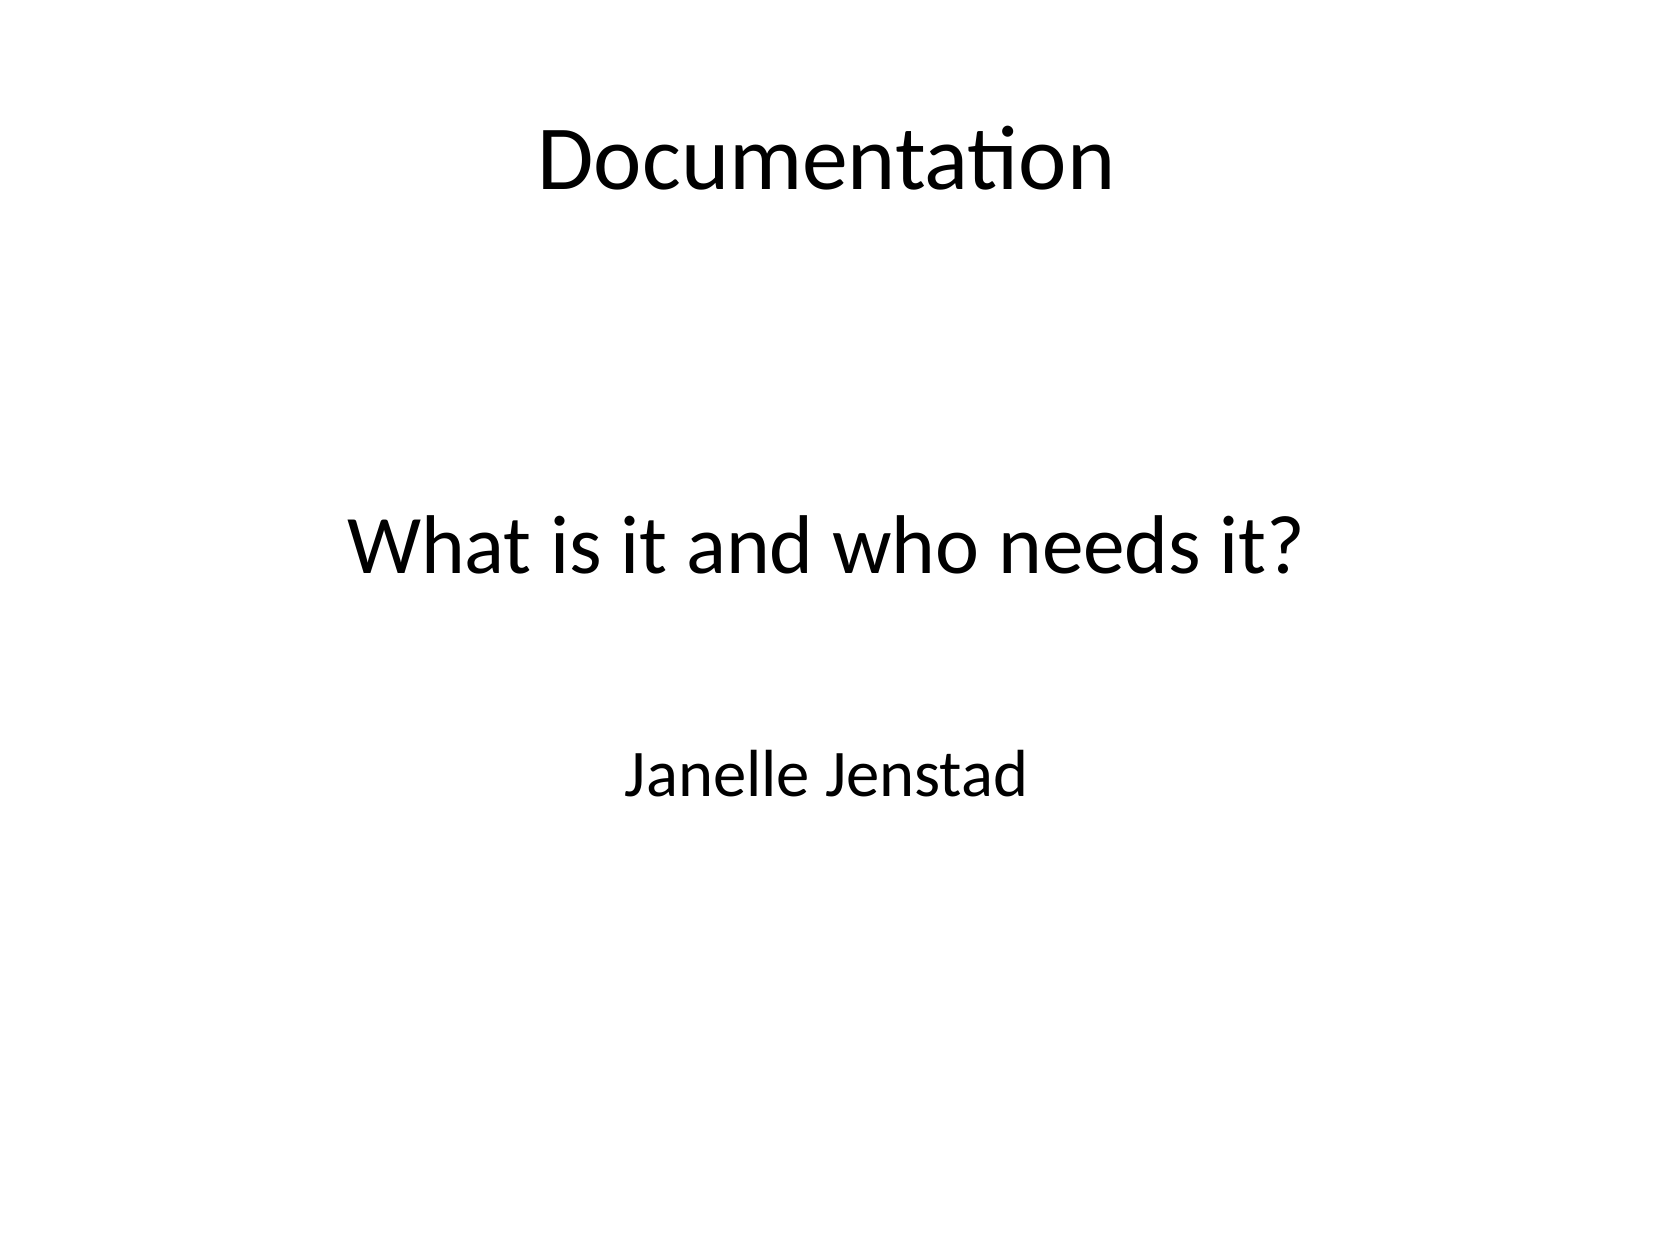

# Documentation
What is it and who needs it?
Janelle Jenstad